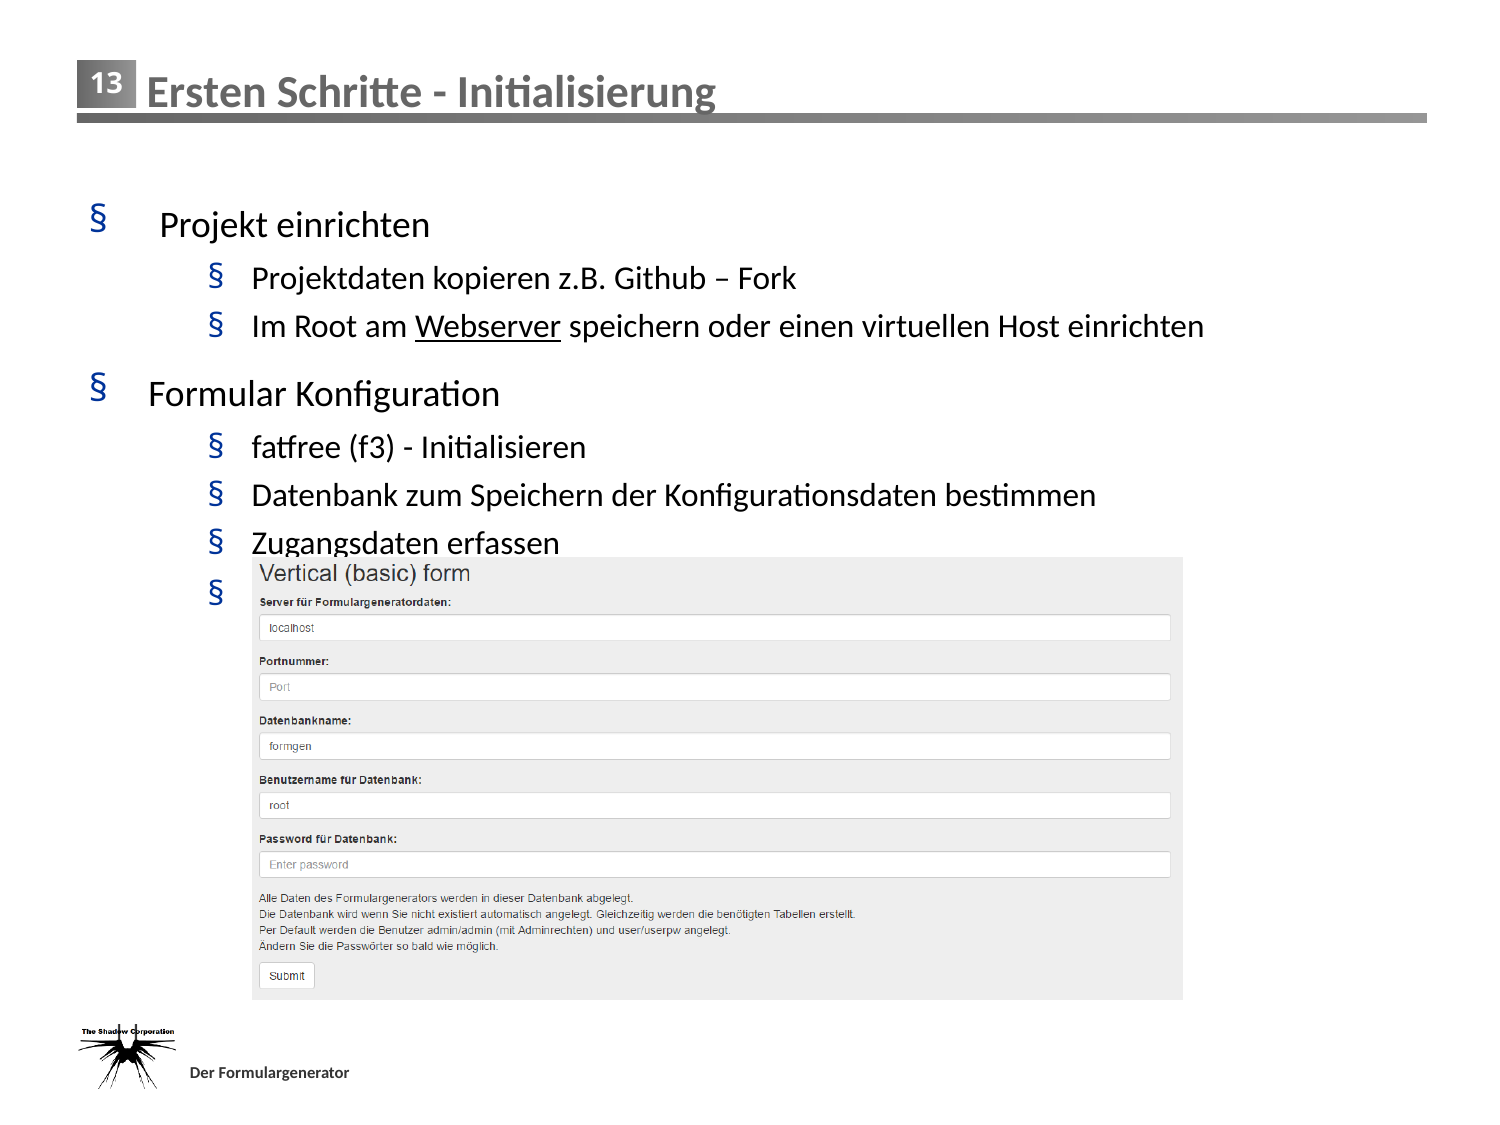

# Ersten Schritte - Initialisierung
	 Projekt einrichten
	Projektdaten kopieren z.B. Github – Fork
 	Im Root am Webserver speichern oder einen virtuellen Host einrichten
 	Formular Konfiguration
 	fatfree (f3) - Initialisieren
	Datenbank zum Speichern der Konfigurationsdaten bestimmen
 	Zugangsdaten erfassen